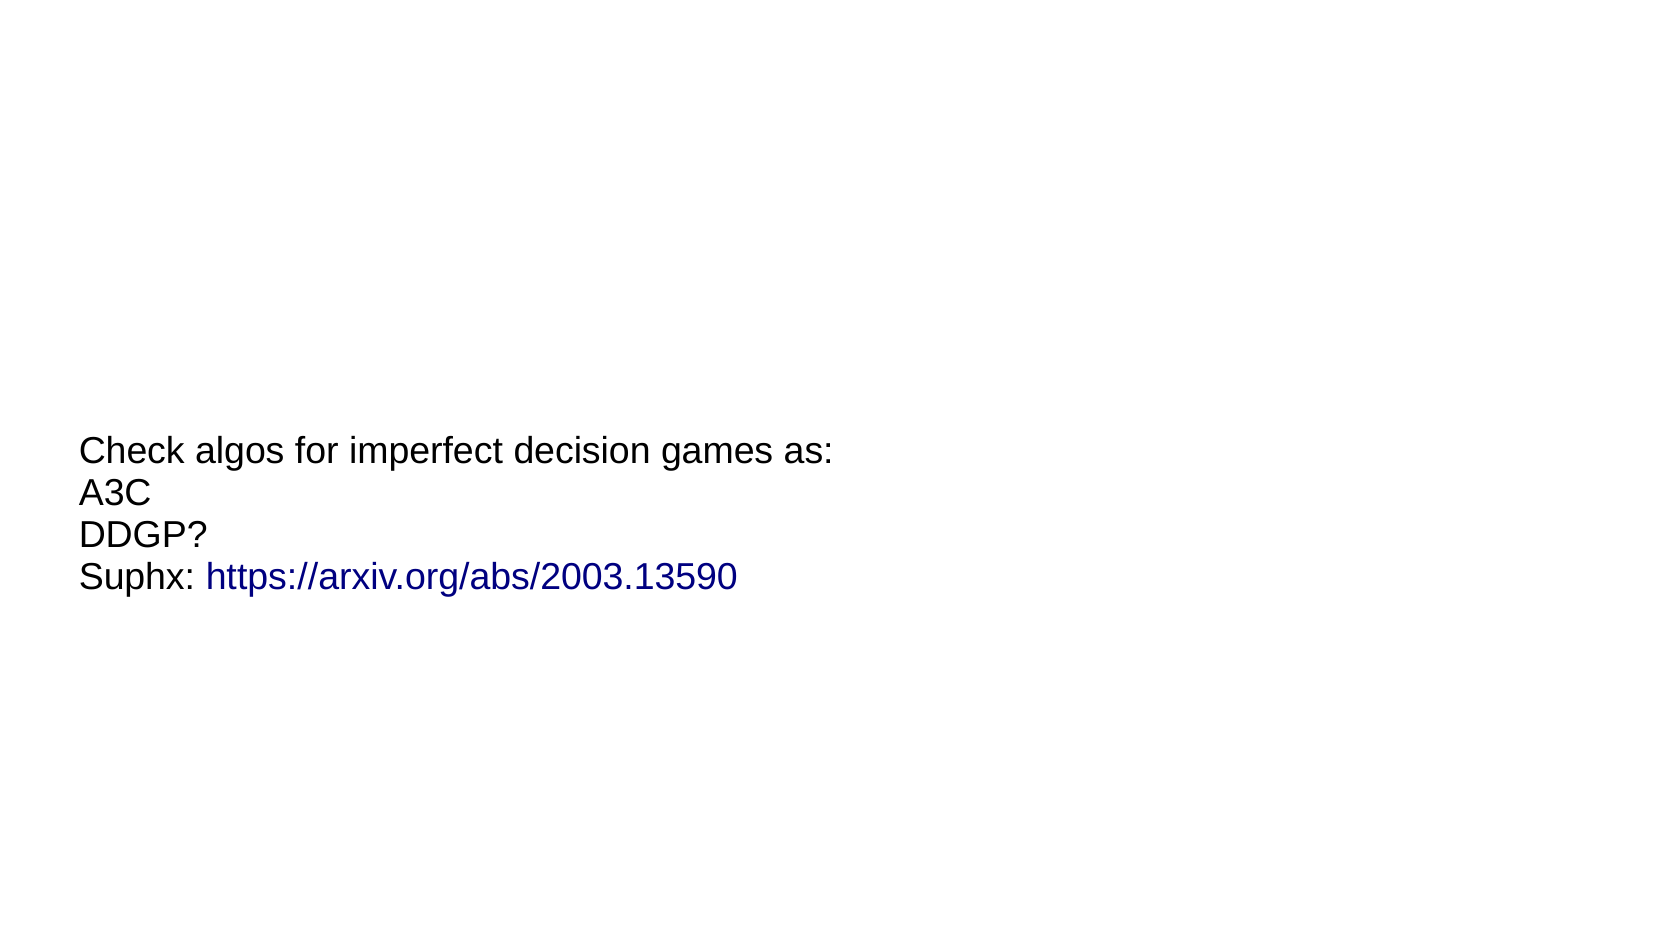

Check algos for imperfect decision games as:
A3C
DDGP?
Suphx: https://arxiv.org/abs/2003.13590